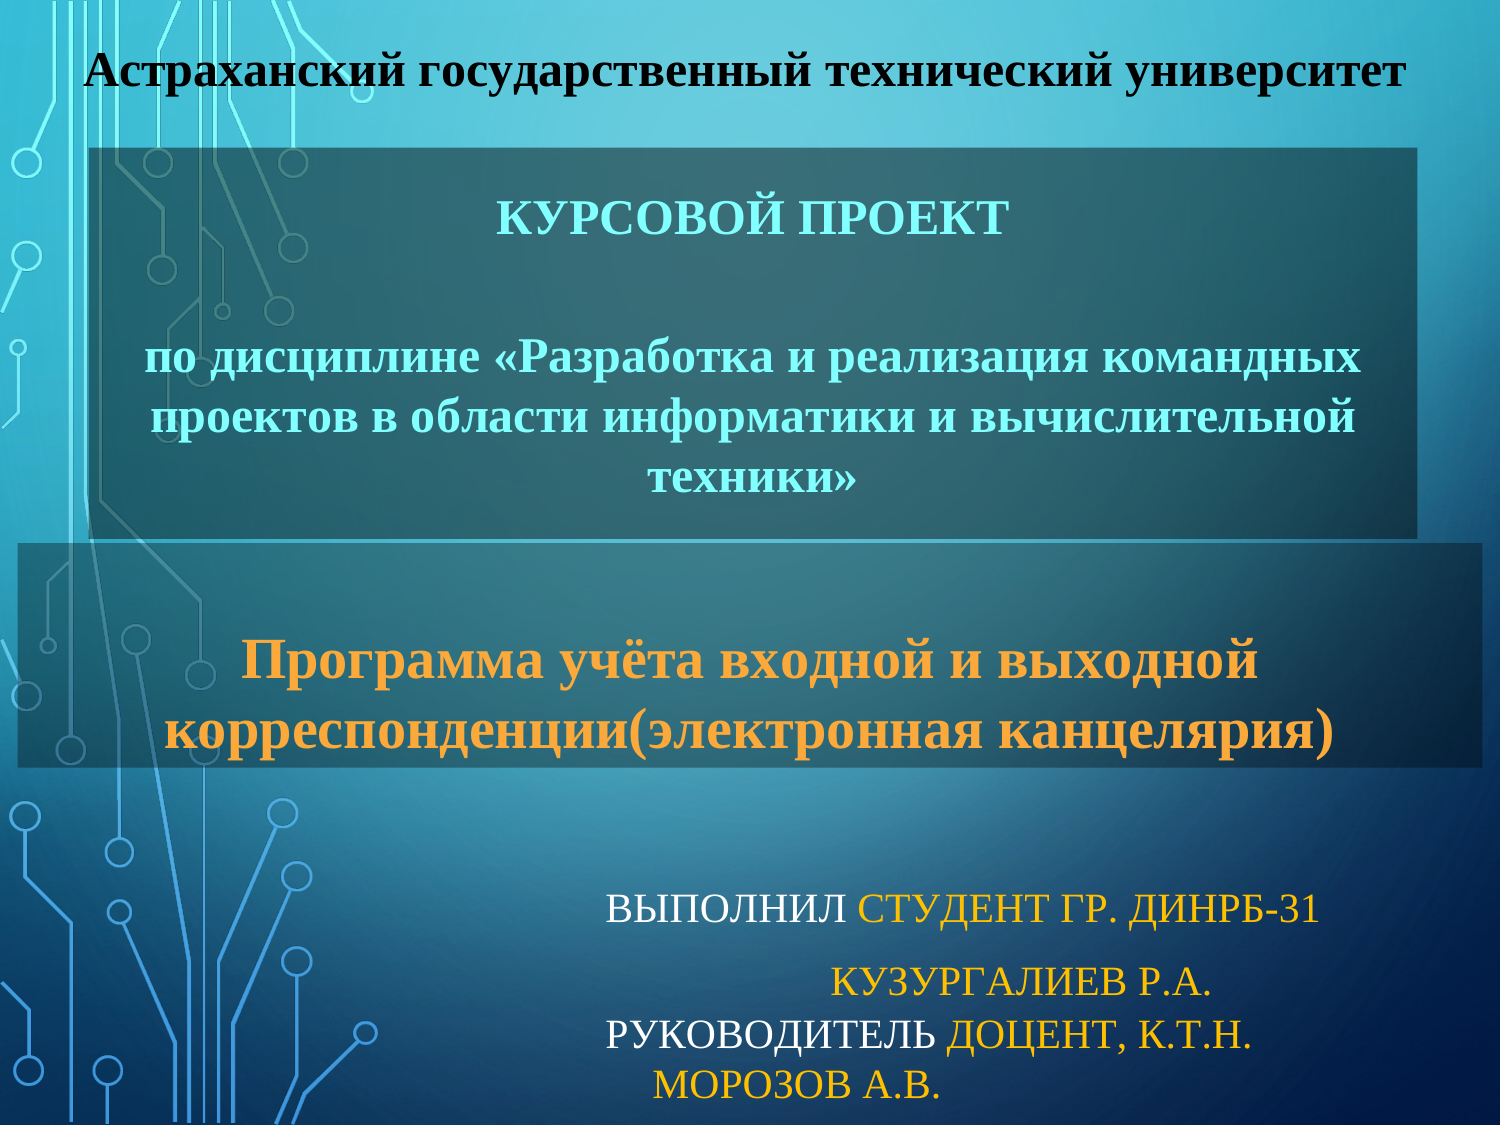

Астраханский государственный технический университет
КУРСОВОЙ ПРОЕКТ
по дисциплине «Разработка и реализация командных проектов в области информатики и вычислительной техники»
Программа учёта входной и выходной корреспонденции(электронная канцелярия)
ВЫПОЛНИЛ СТУДЕНТ ГР. ДИНРБ-31
 	КУЗУРГАЛИЕВ Р.А.
РУКОВОДИТЕЛЬ ДОЦЕНТ, К.Т.Н. МОРОЗОВ А.В.